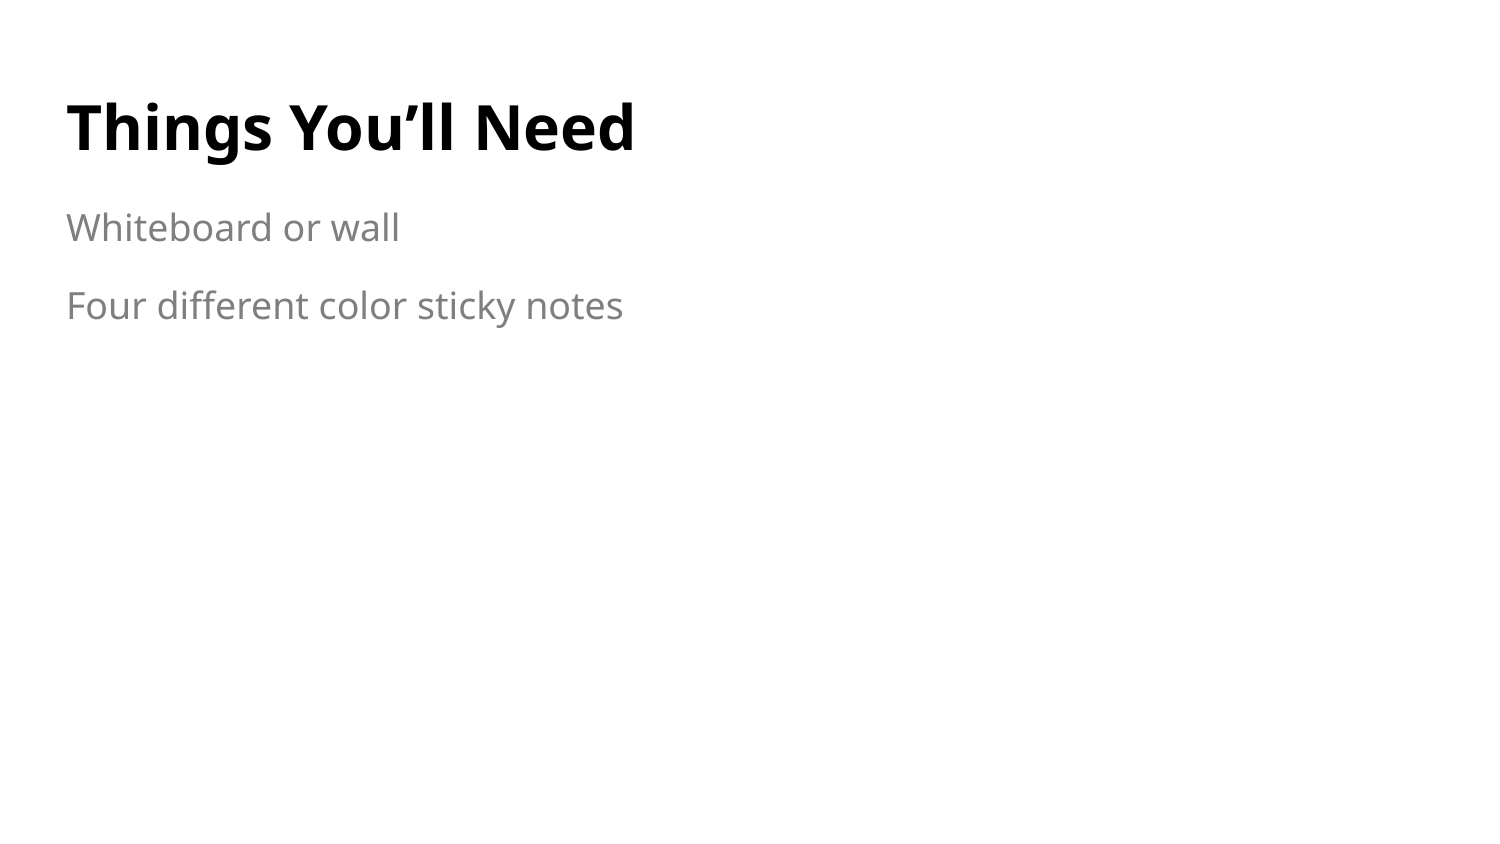

# Things You’ll Need
Whiteboard or wall
Four different color sticky notes